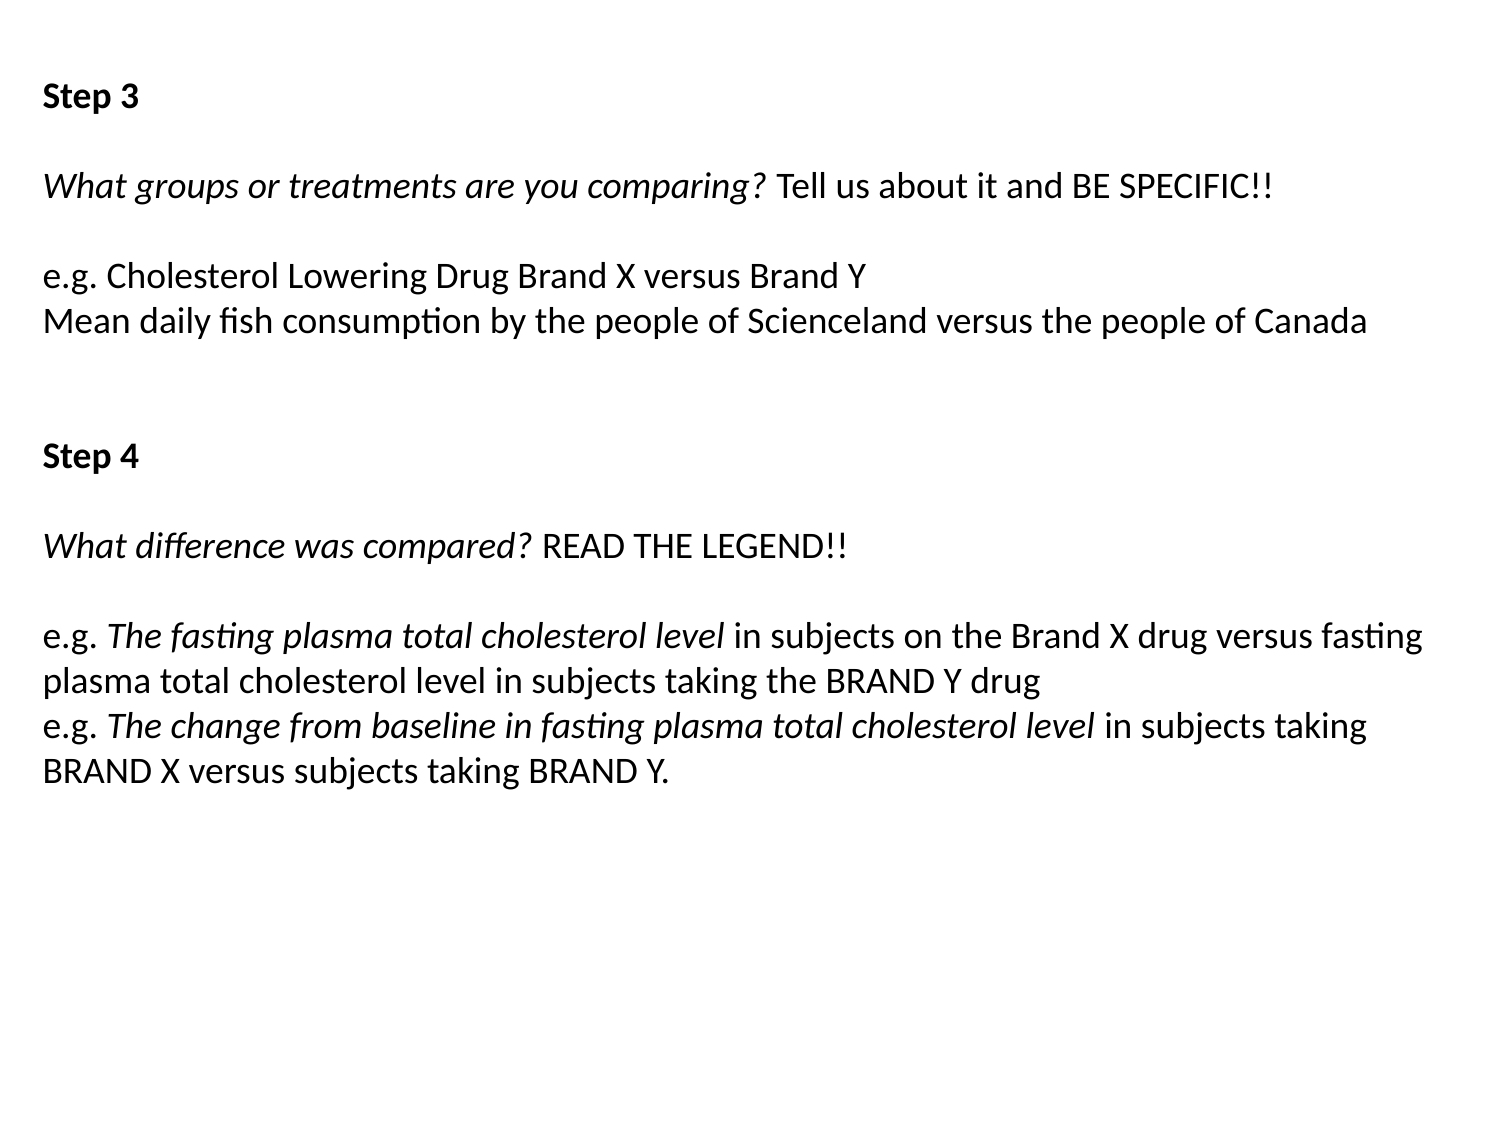

Step 3
What groups or treatments are you comparing? Tell us about it and BE SPECIFIC!!
e.g. Cholesterol Lowering Drug Brand X versus Brand Y
Mean daily fish consumption by the people of Scienceland versus the people of Canada
Step 4
What difference was compared? READ THE LEGEND!!
e.g. The fasting plasma total cholesterol level in subjects on the Brand X drug versus fasting plasma total cholesterol level in subjects taking the BRAND Y drug
e.g. The change from baseline in fasting plasma total cholesterol level in subjects taking BRAND X versus subjects taking BRAND Y.